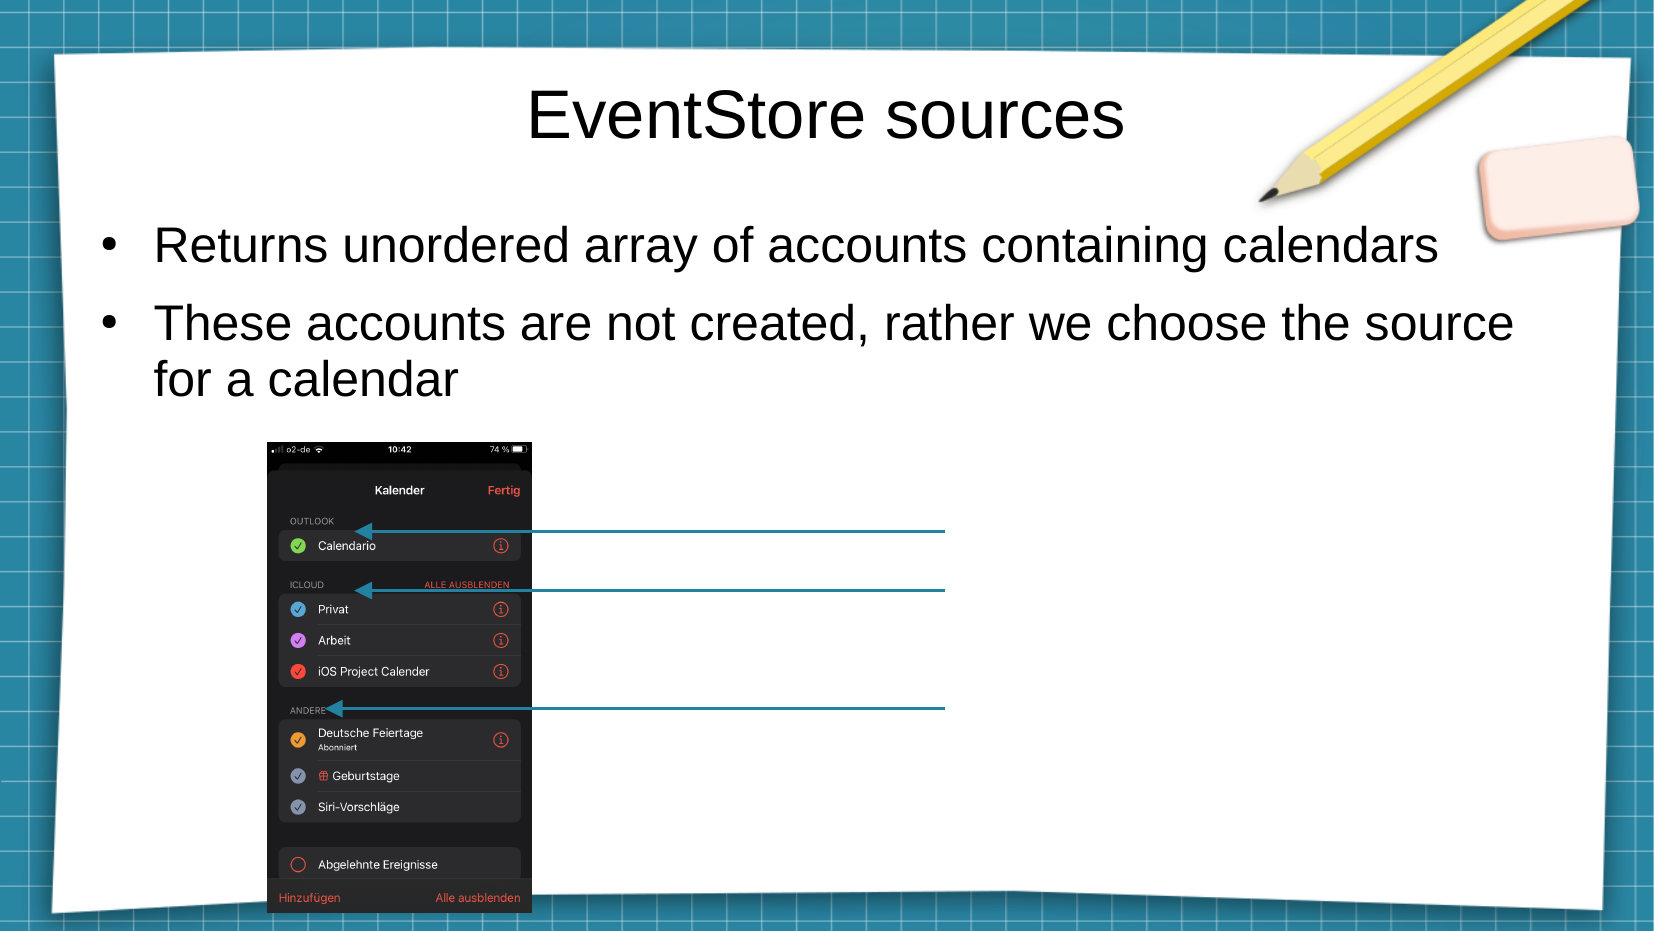

# EventStore sources
Returns unordered array of accounts containing calendars
These accounts are not created, rather we choose the source for a calendar